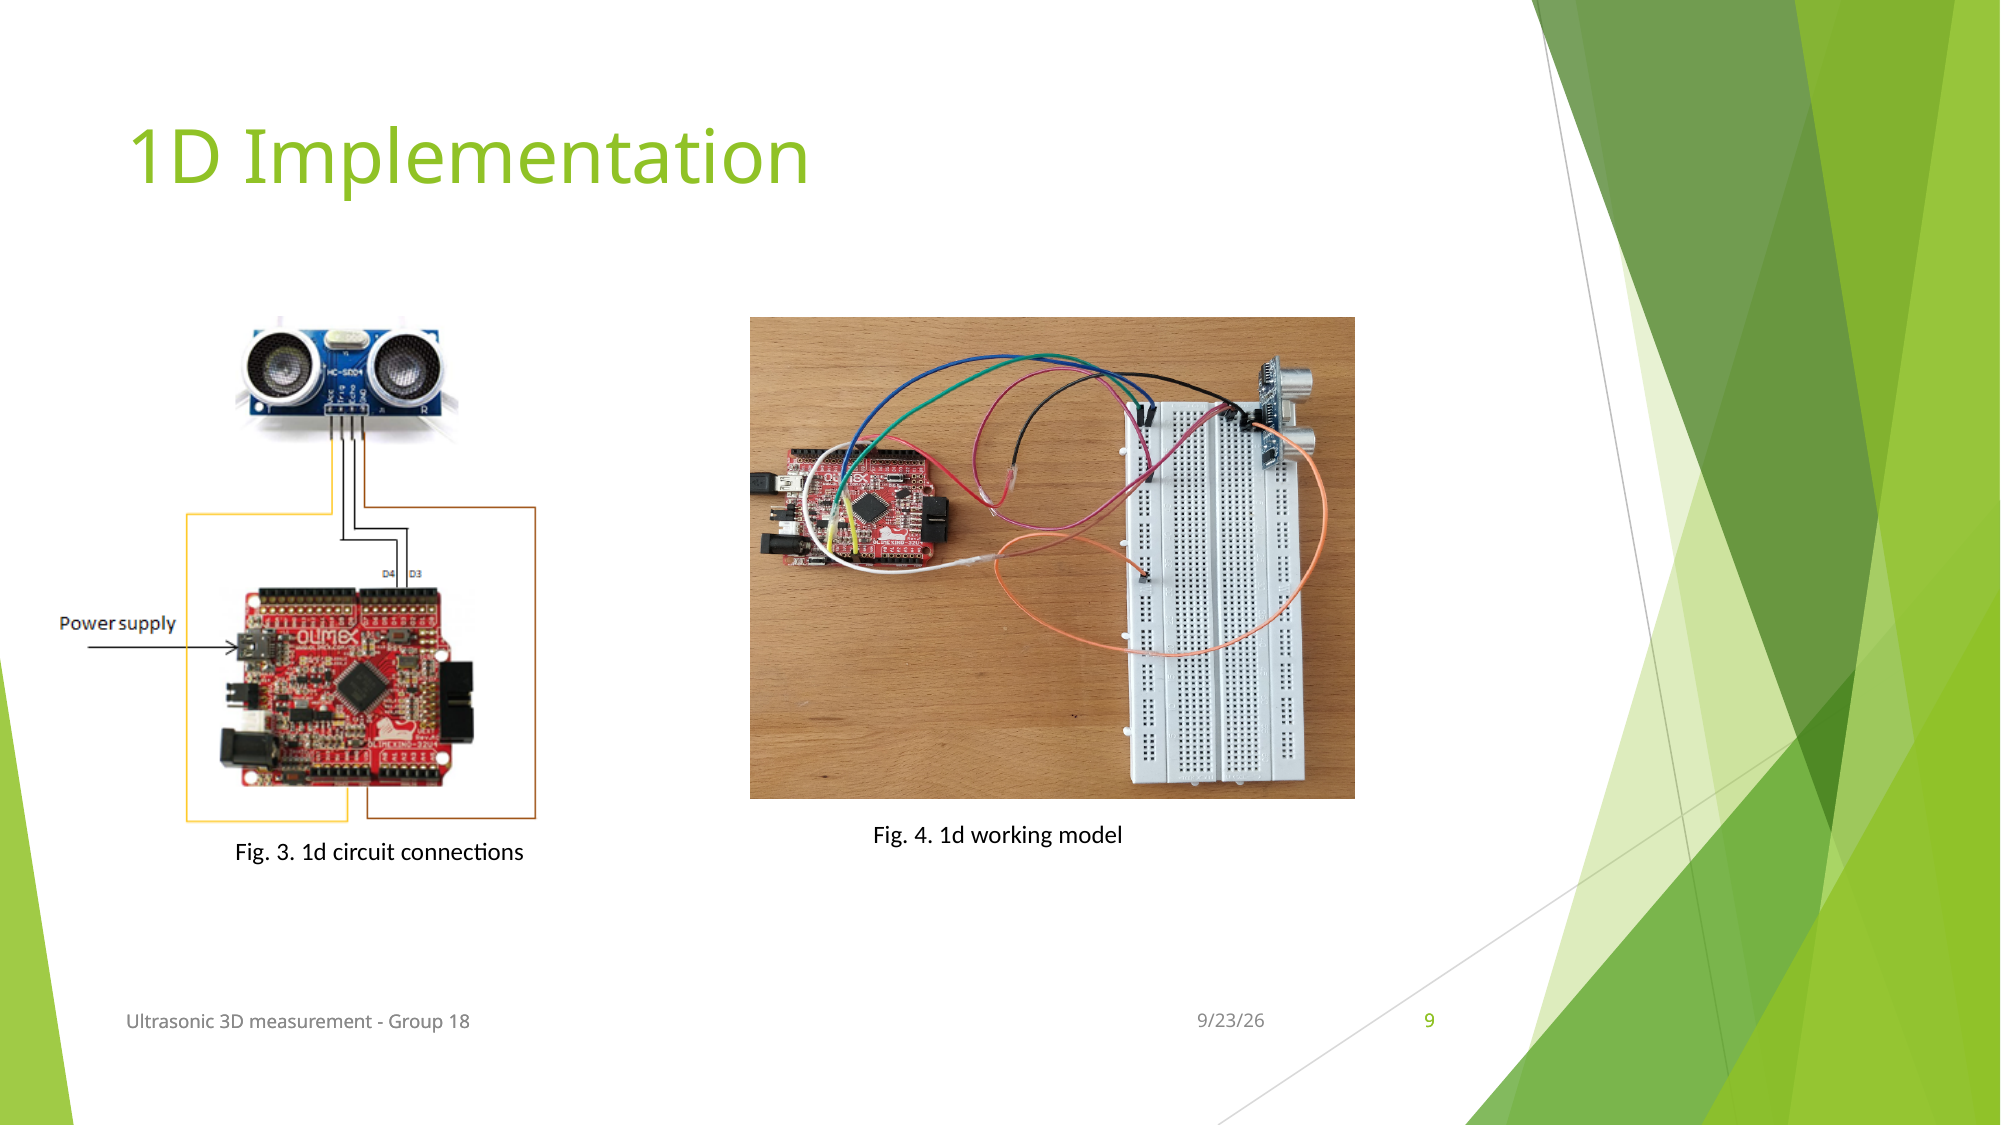

#
1D Implementation
Fig. 4. 1d working model
Fig. 3. 1d circuit connections
Ultrasonic 3D measurement - Group 18
Ultrasonic 3D measurement - Group 18